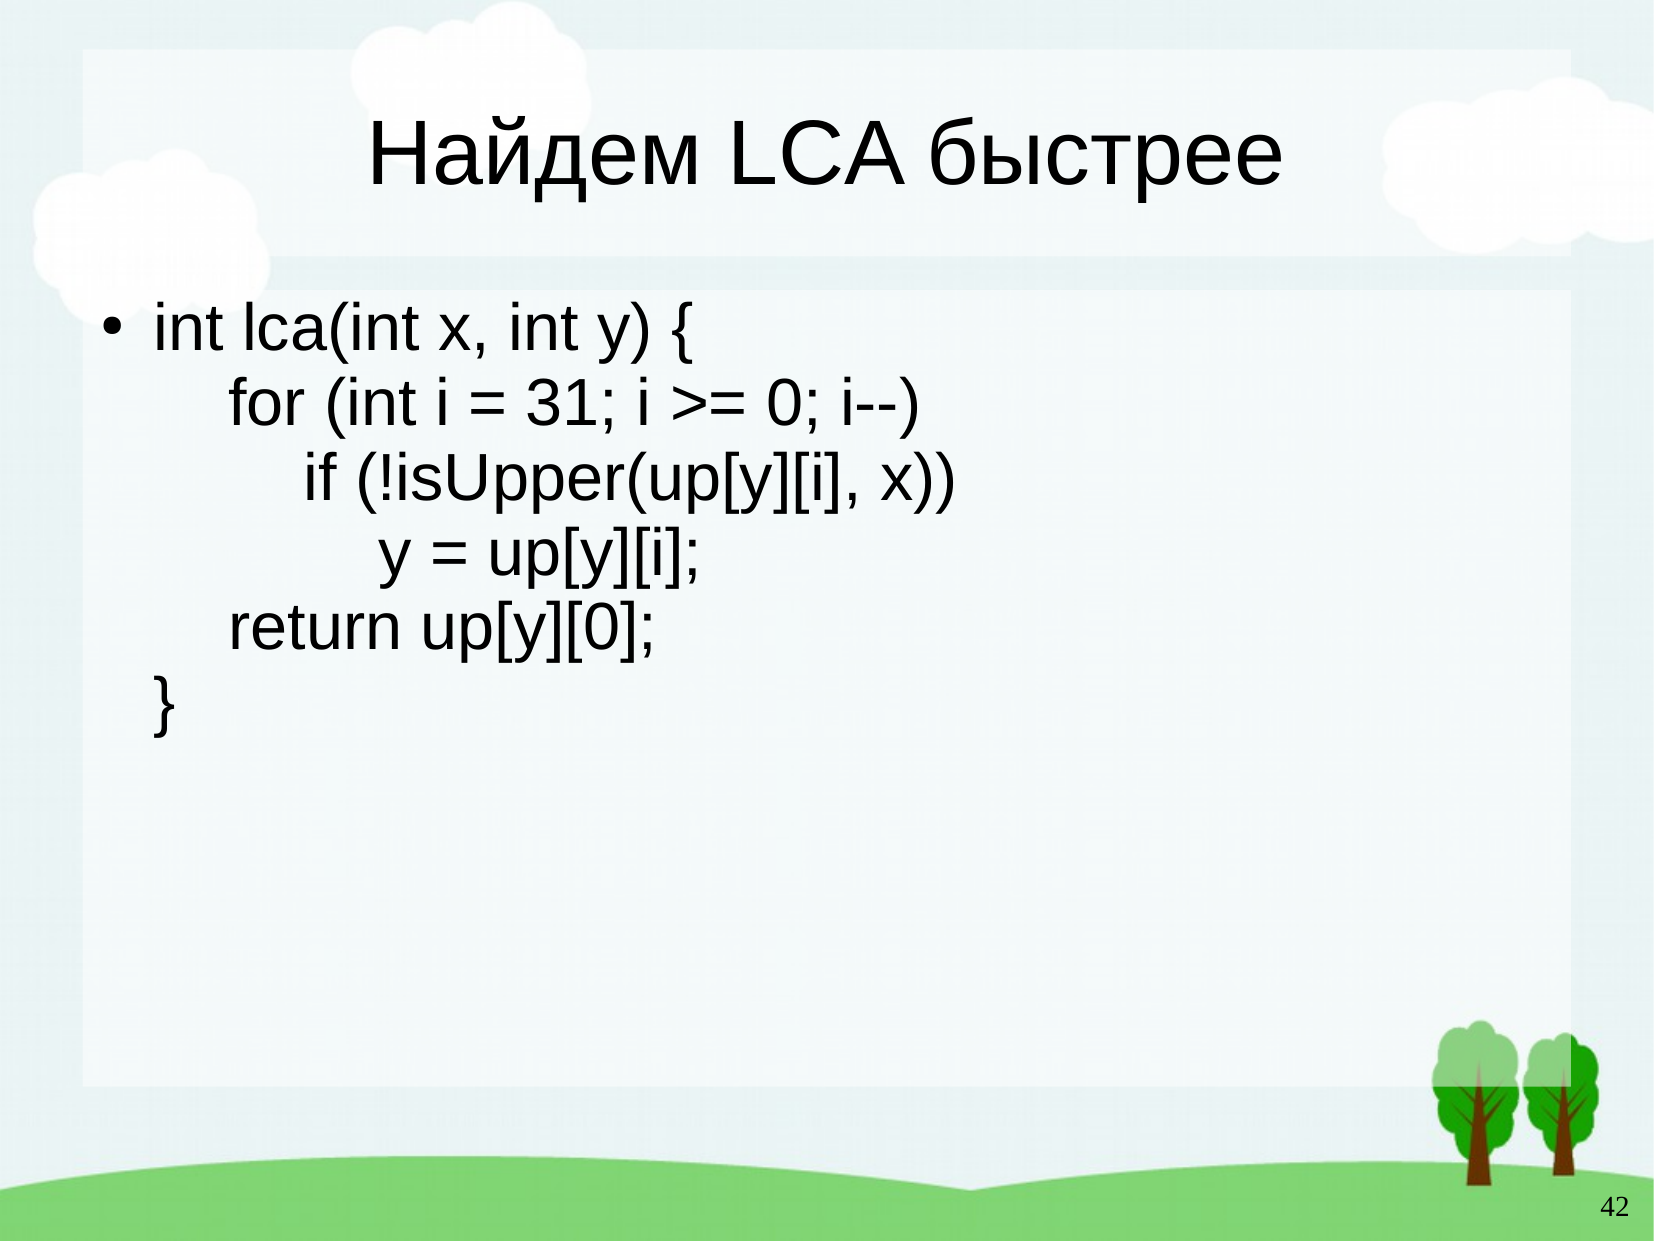

# Найдем LCA быстрее
int lca(int x, int y) {
	for (int i = 31; i >= 0; i--)
		if (!isUpper(up[y][i], x))
			y = up[y][i];
	return up[y][0];
}
42